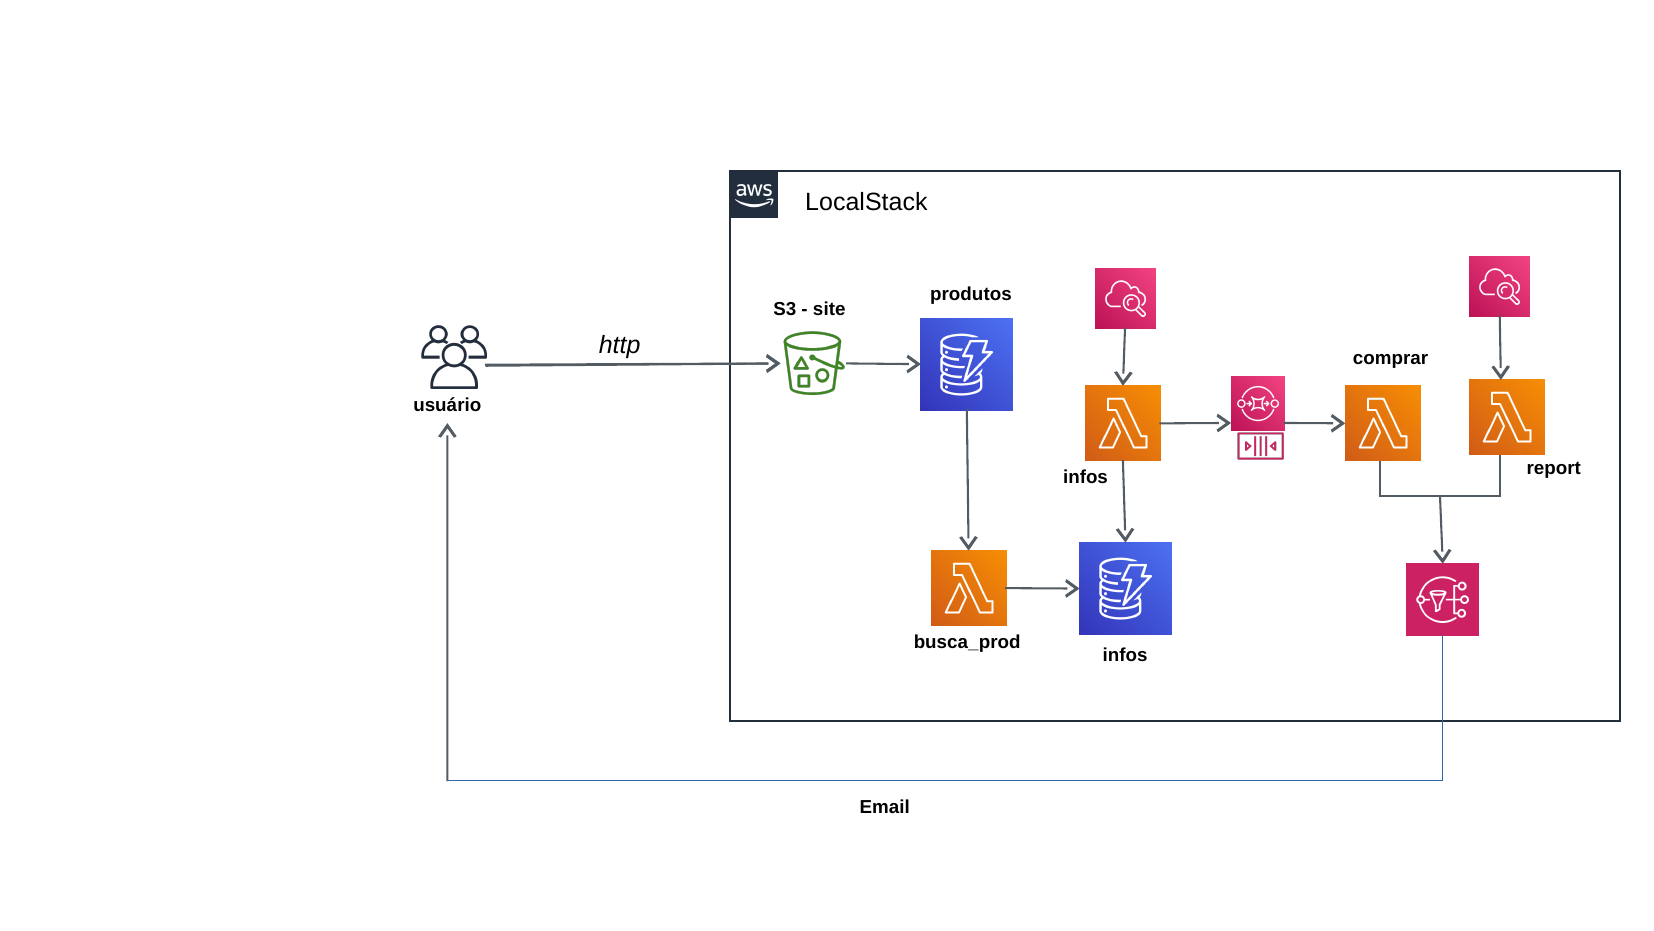

LocalStack
produtos
 S3 - site
http
comprar
usuário
report
infos
busca_prod
infos
Email